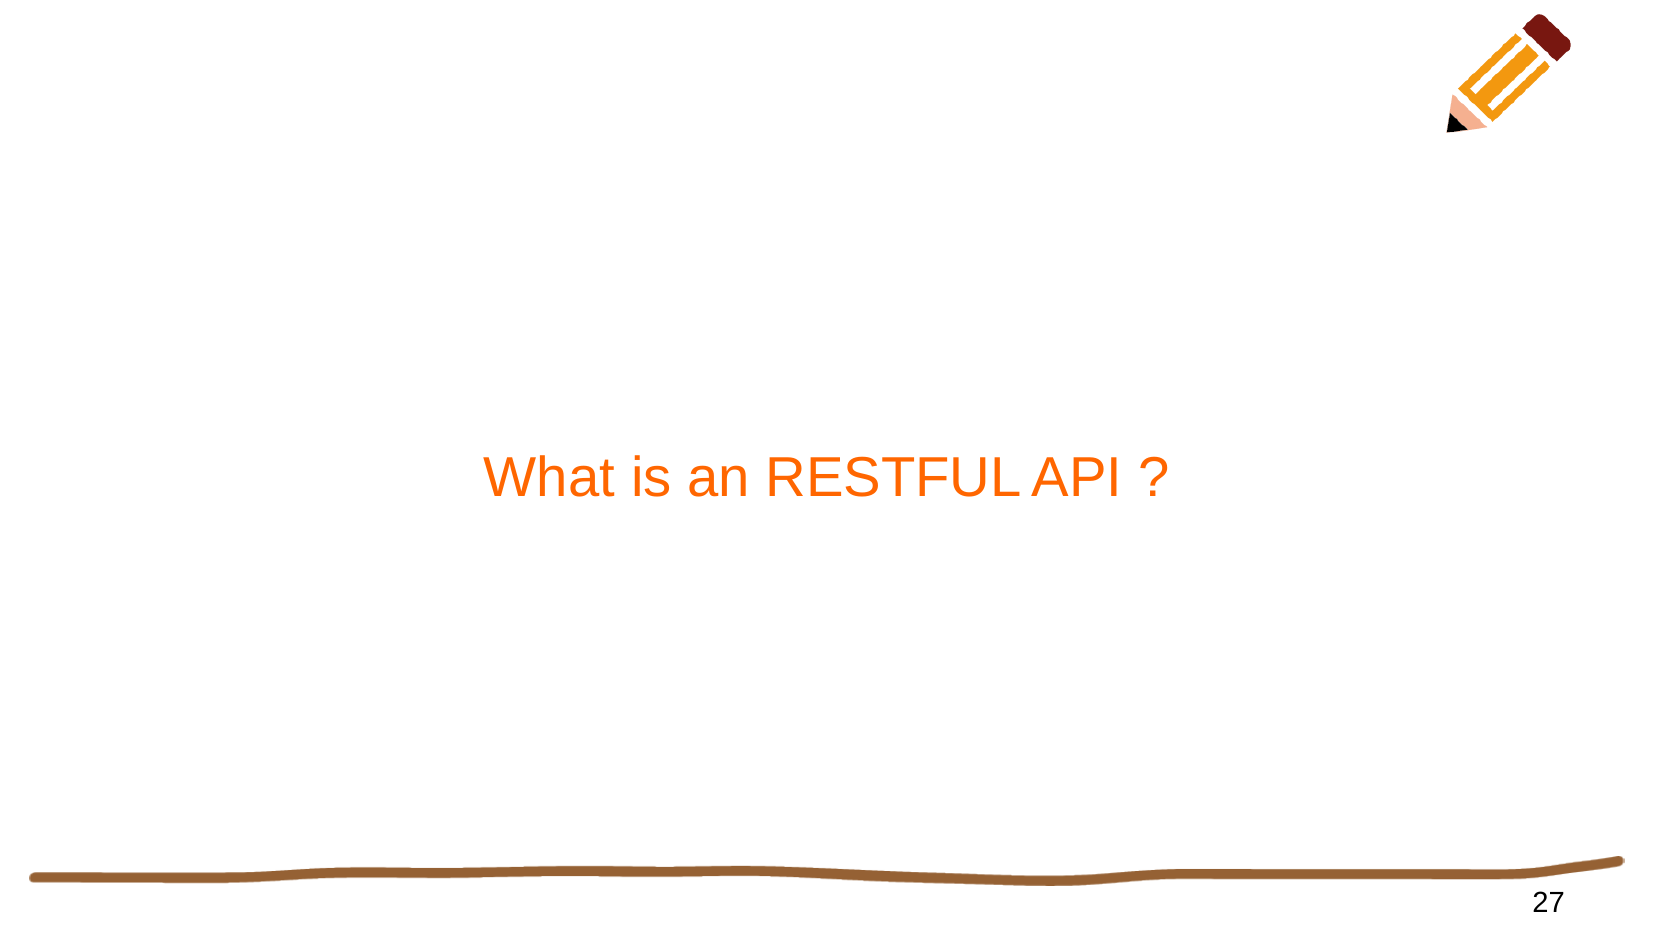

# What is an RESTFUL API ?
27